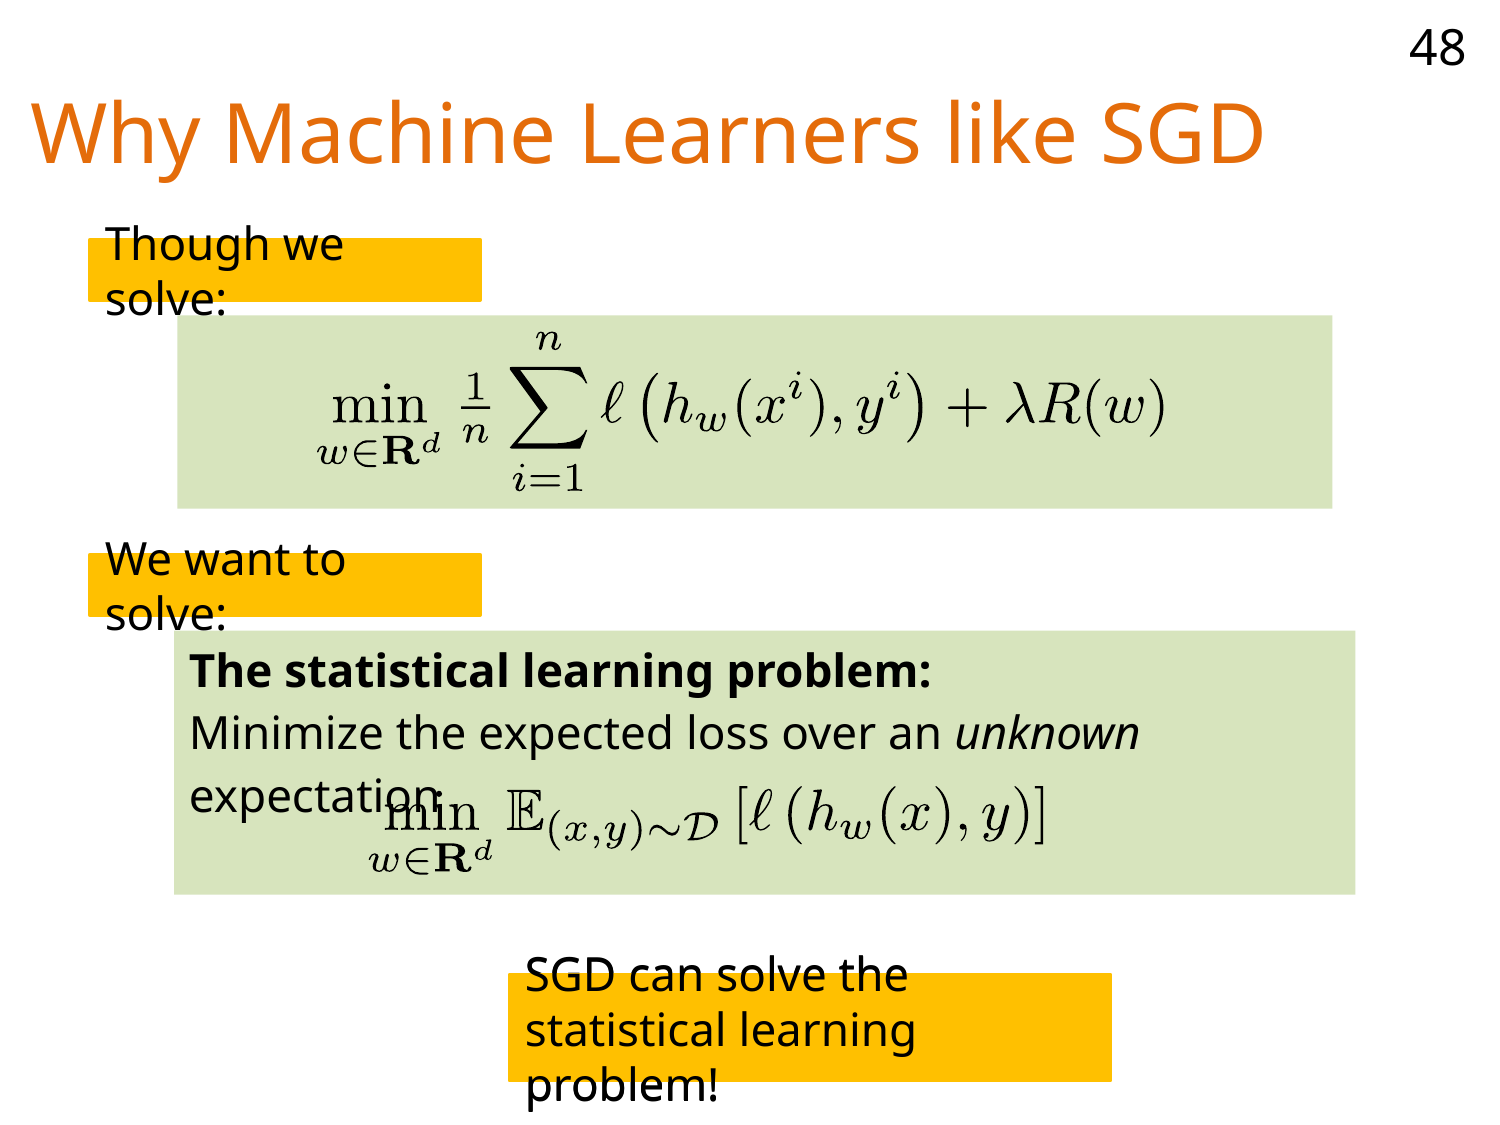

Why Machine Learners like SGD
Though we solve:
We want to solve:
The statistical learning problem:
Minimize the expected loss over an unknown expectation
SGD can solve the statistical learning problem!
SGD can solve the statistical learning problem!